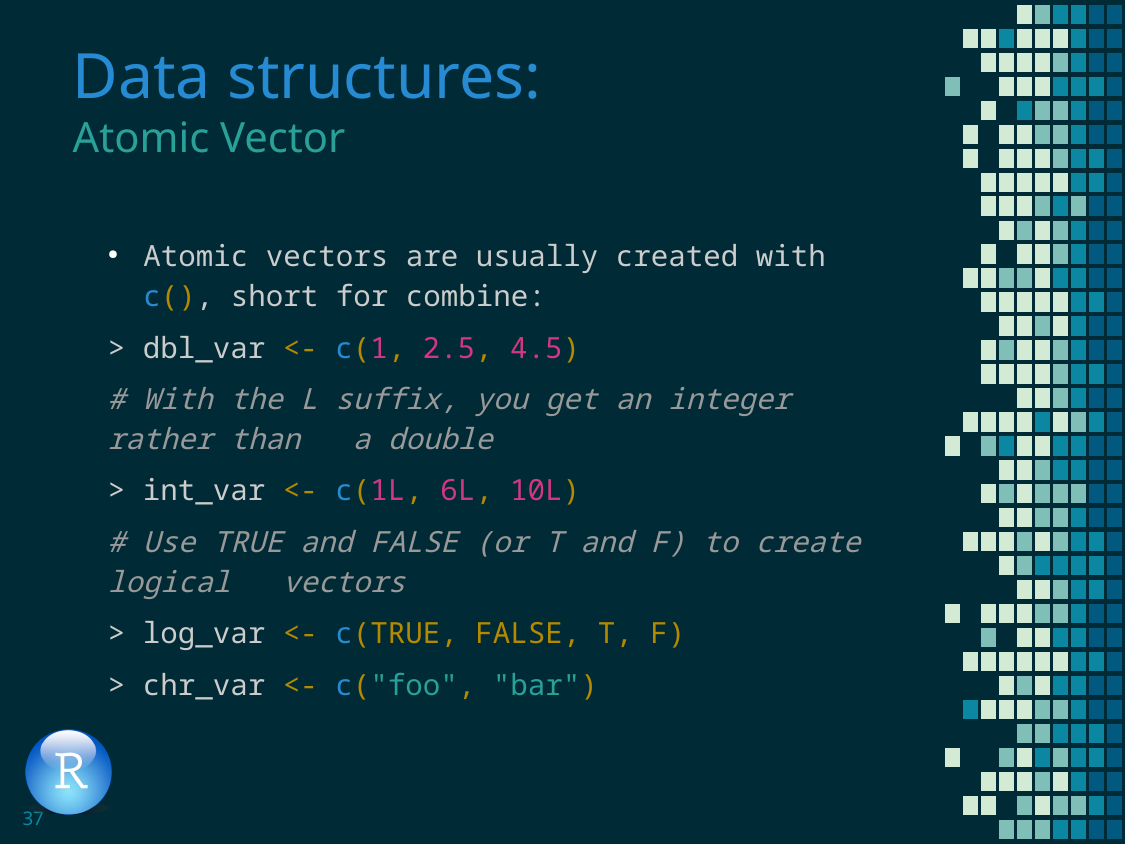

Data structures:
Atomic Vector
Atomic vectors are usually created with c(), short for combine:
> dbl_var <- c(1, 2.5, 4.5)
# With the L suffix, you get an integer rather than a double
> int_var <- c(1L, 6L, 10L)
# Use TRUE and FALSE (or T and F) to create logical vectors
> log_var <- c(TRUE, FALSE, T, F)
> chr_var <- c("foo", "bar")